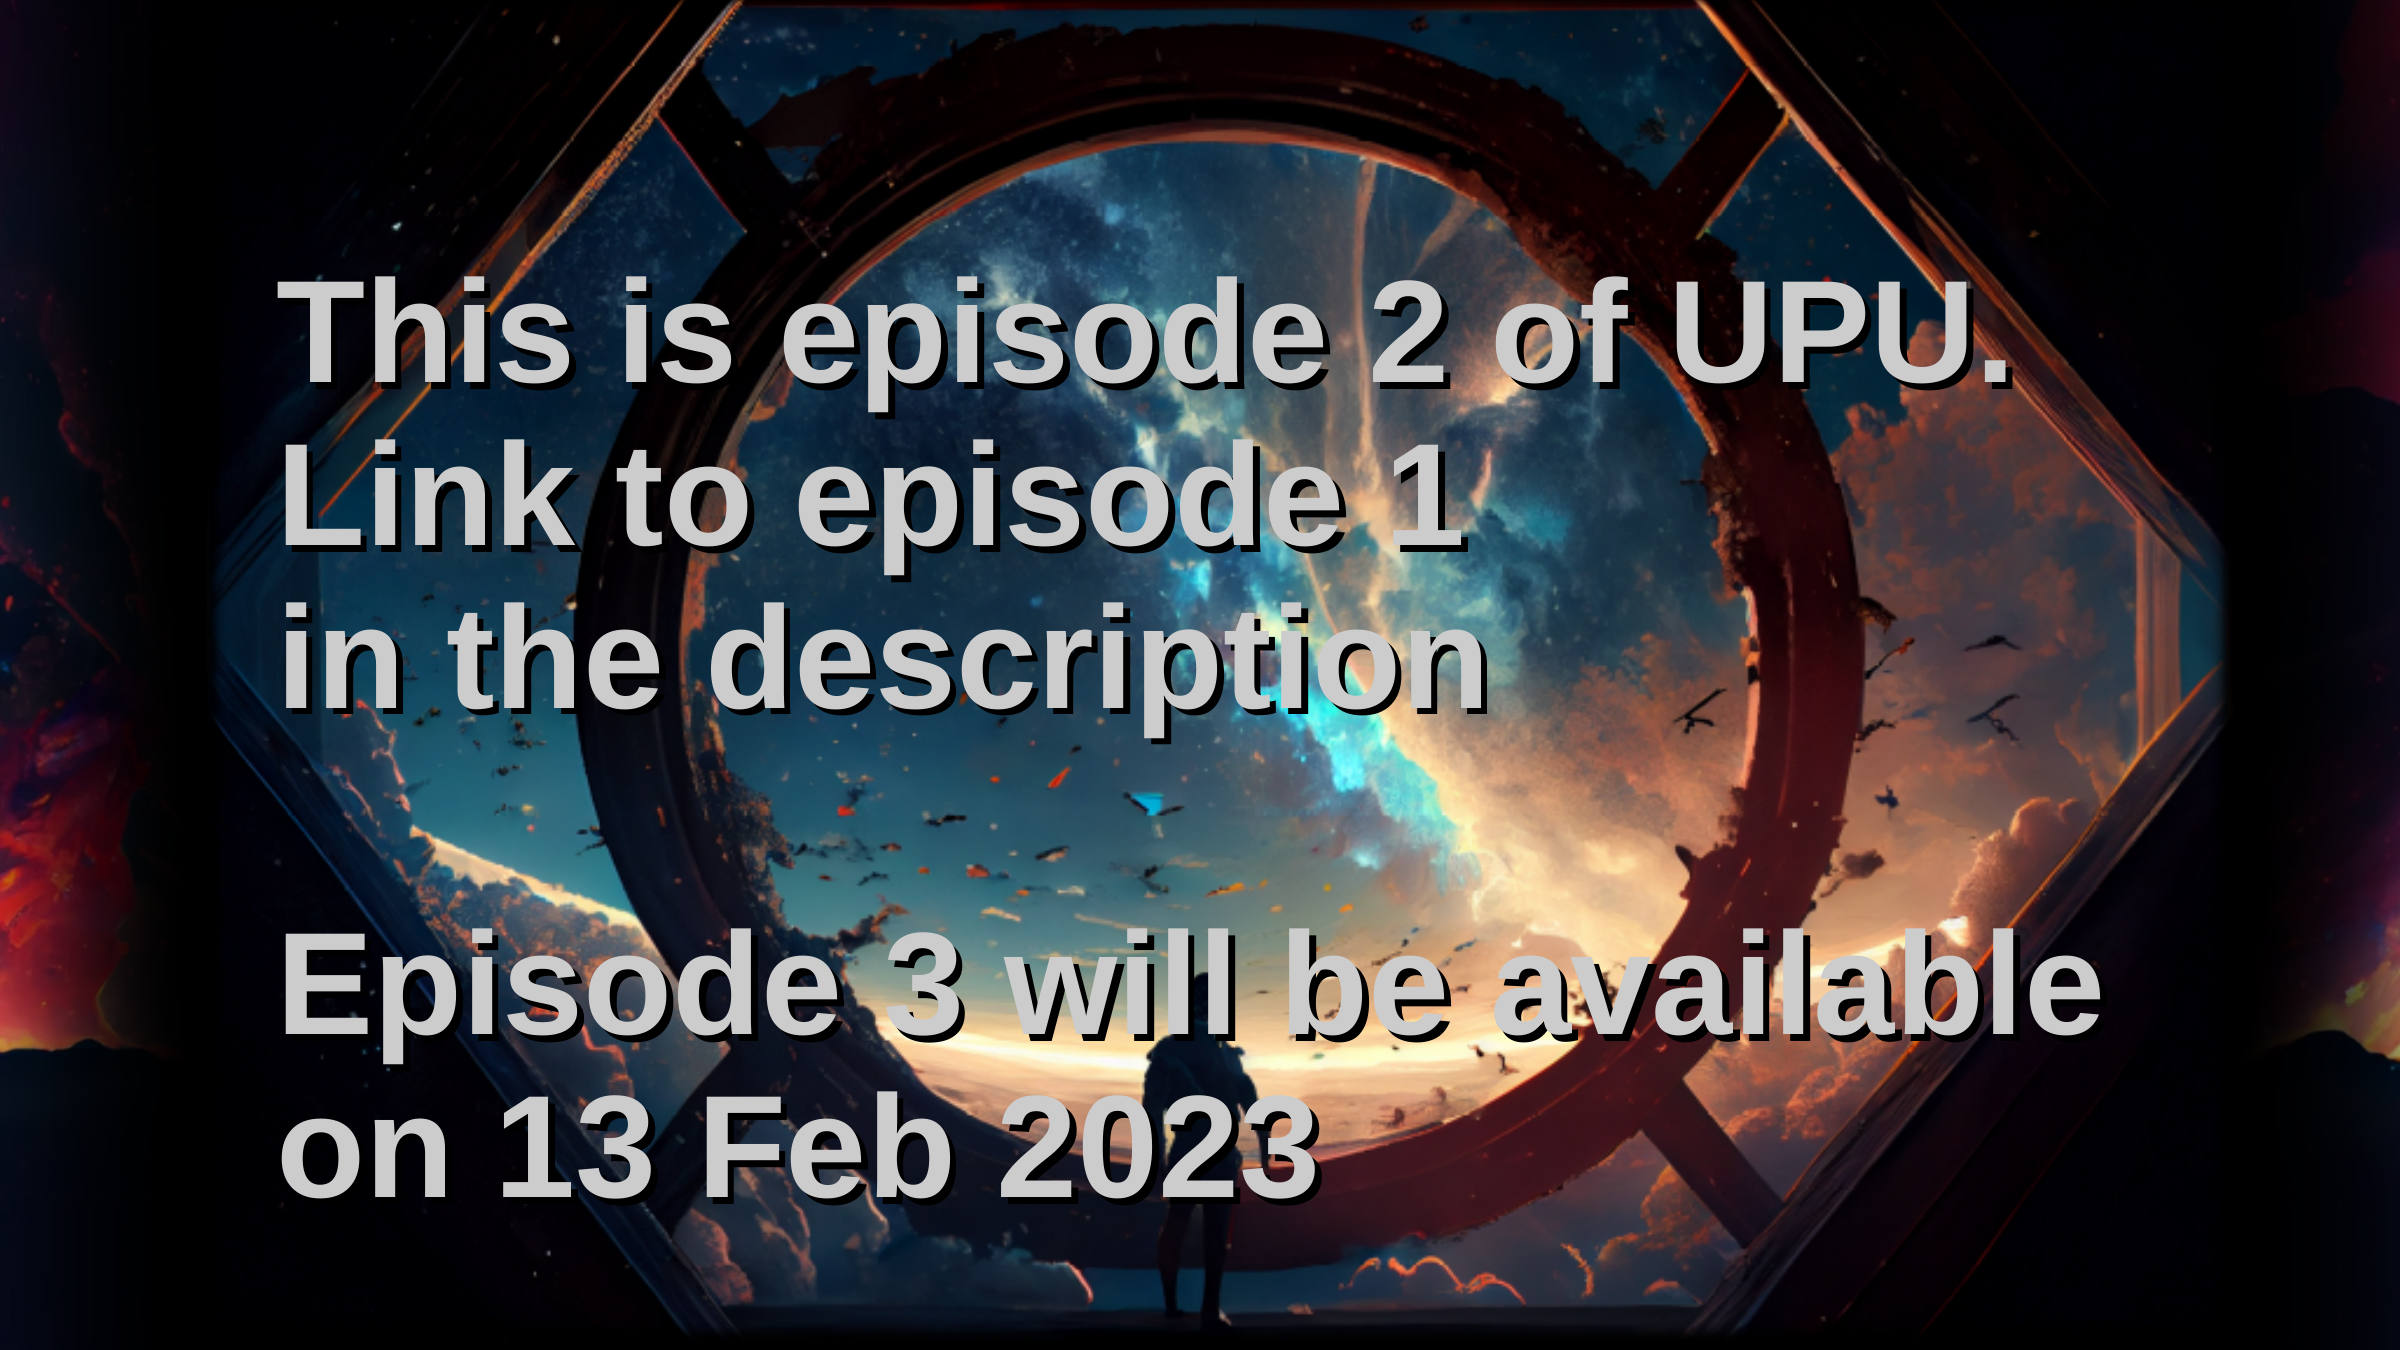

This is episode 2 of UPU.
Link to episode 1
in the description
Episode 3 will be available on 13 Feb 2023